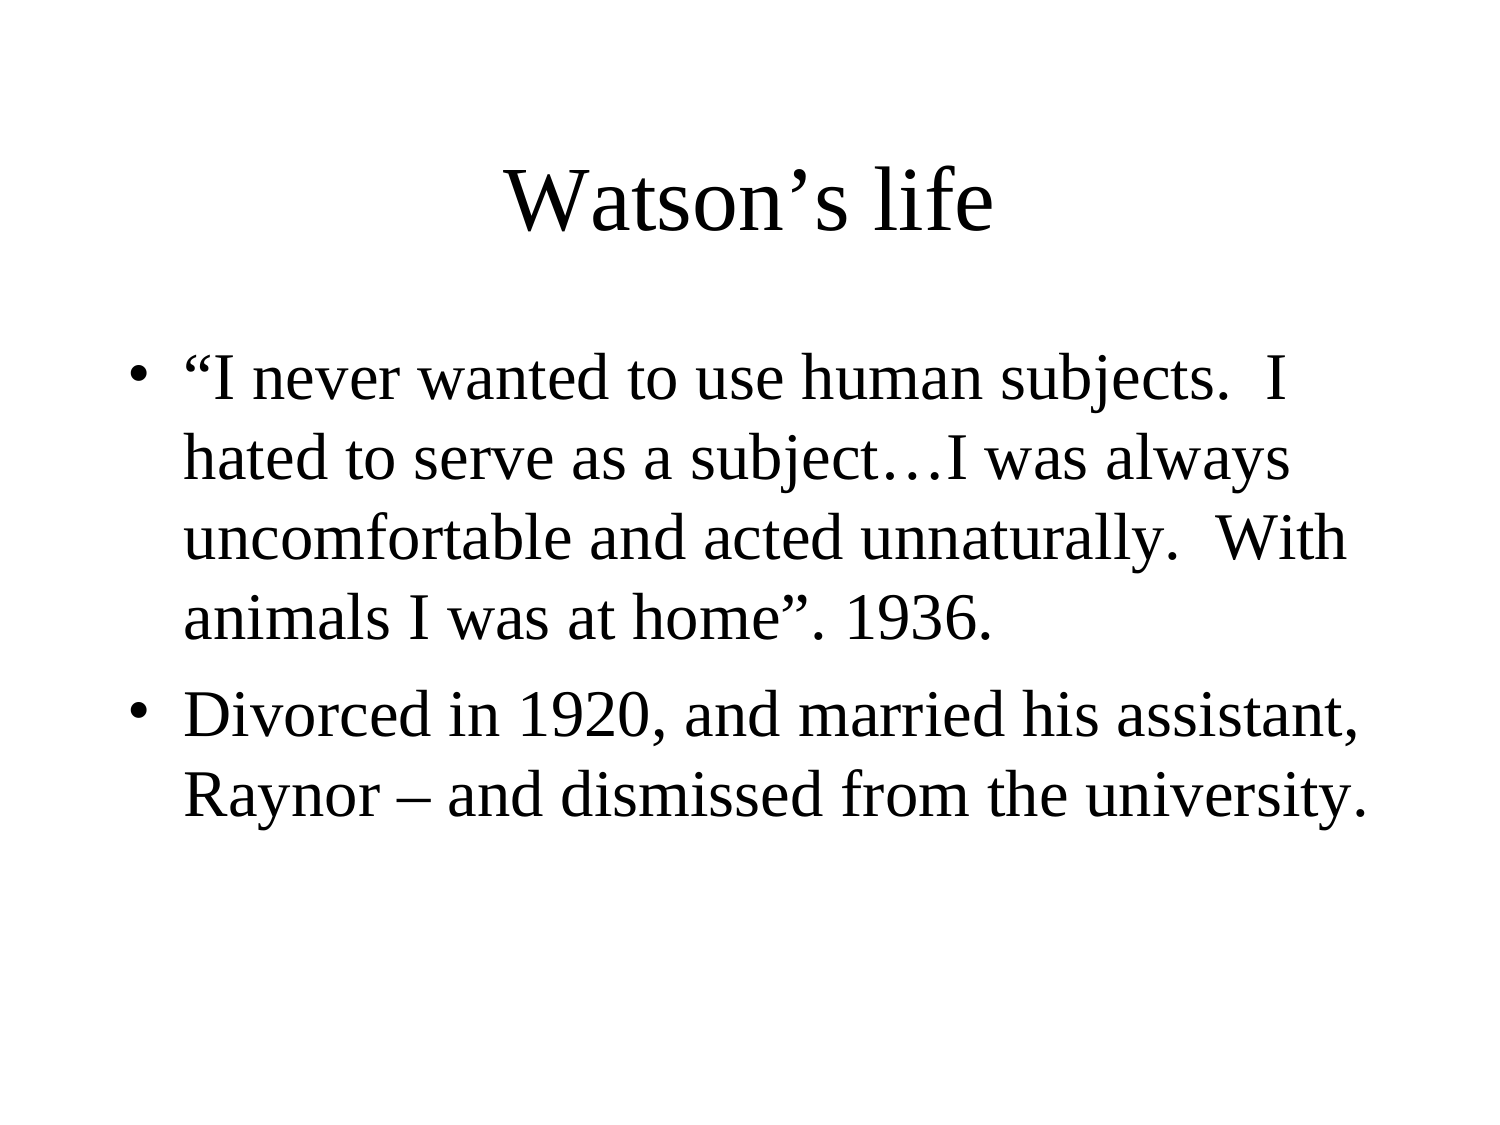

# Watson’s life
“I never wanted to use human subjects. I hated to serve as a subject…I was always uncomfortable and acted unnaturally. With animals I was at home”. 1936.
Divorced in 1920, and married his assistant, Raynor – and dismissed from the university.